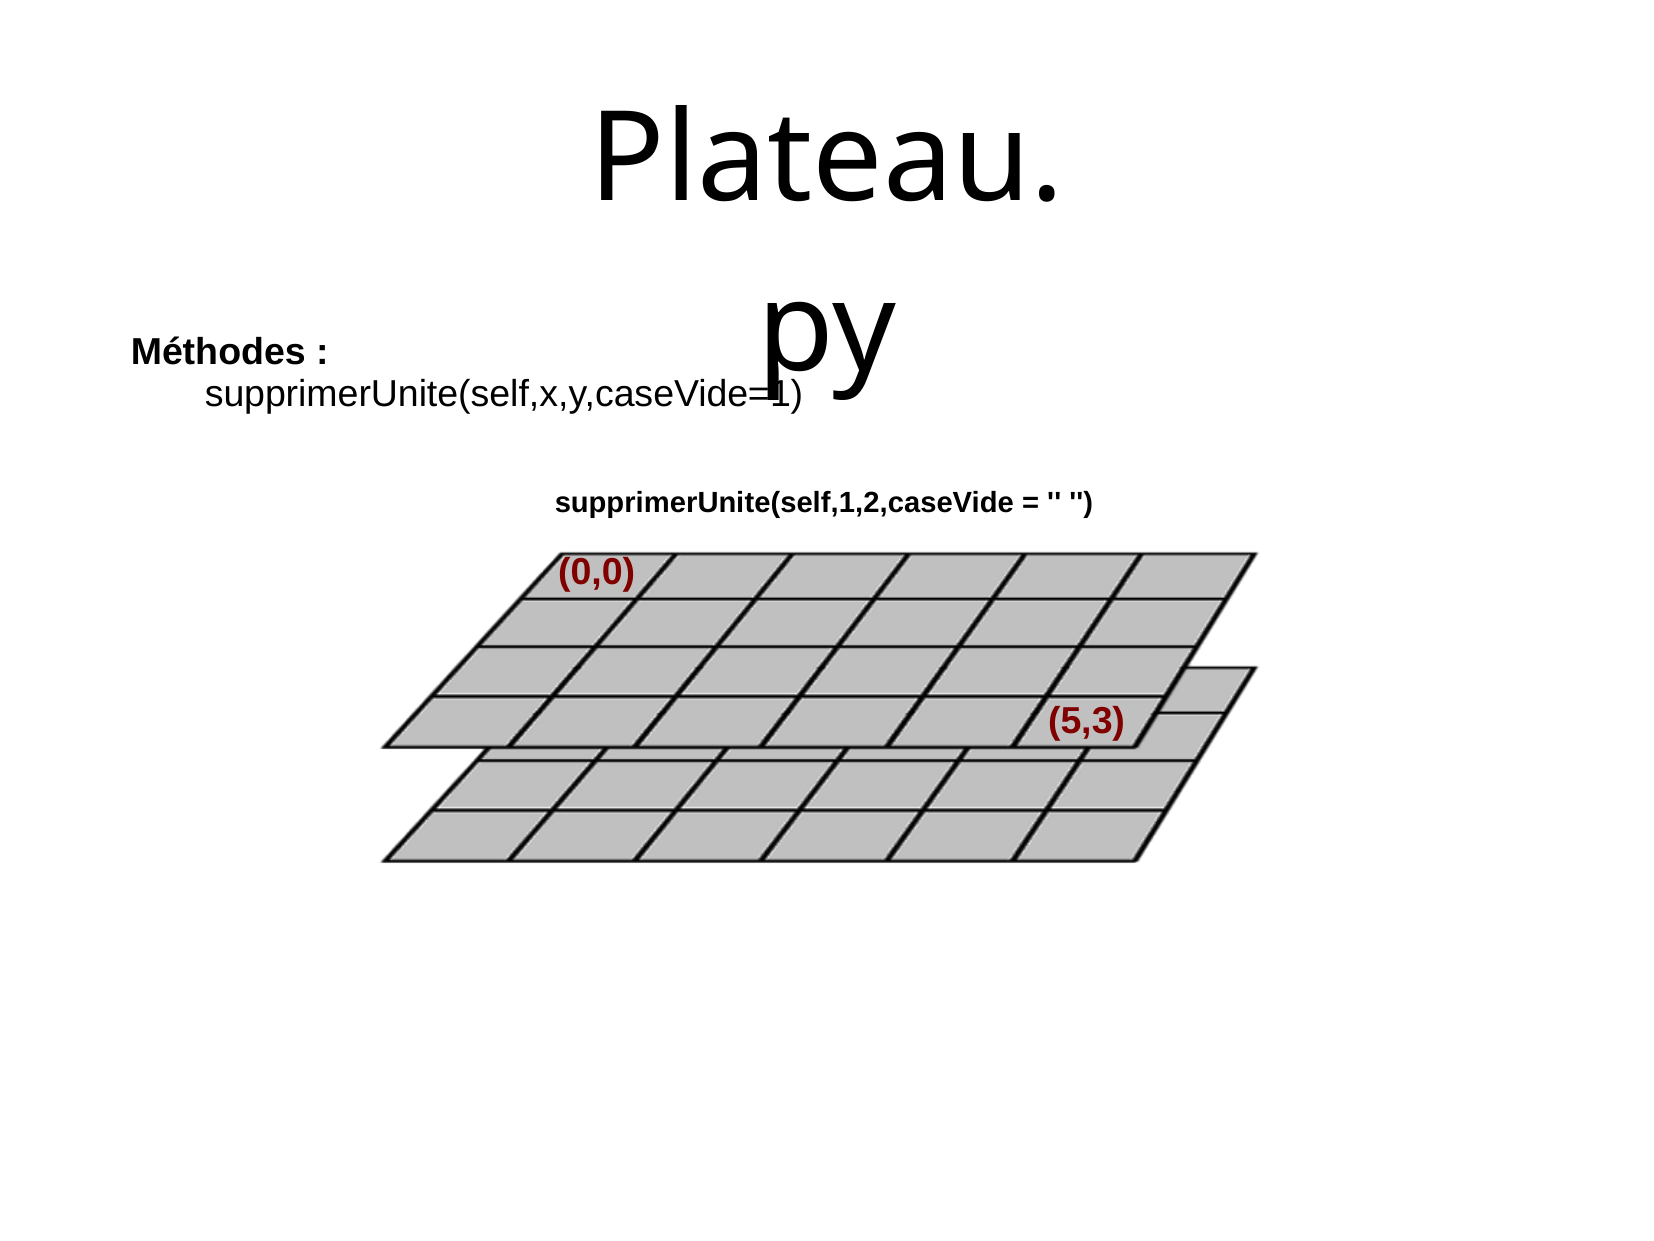

Plateau.py
Méthodes :
	supprimerUnite(self,x,y,caseVide=1)
supprimerUnite(self,1,2,caseVide = '' '')
(0,0)
(5,3)